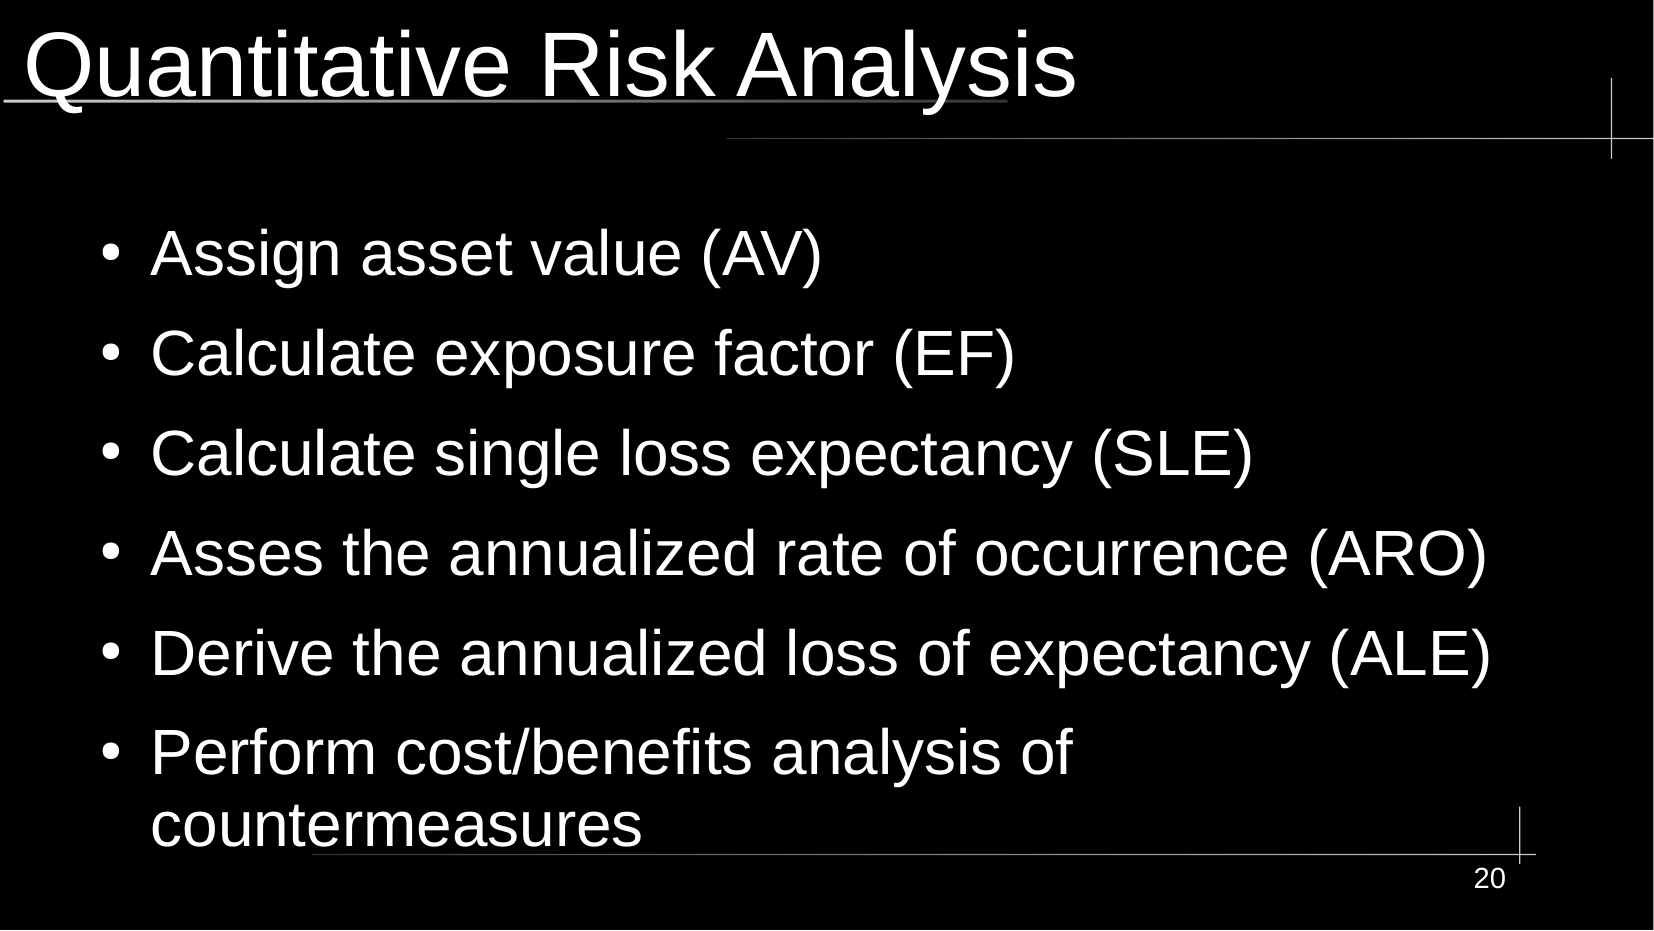

# Quantitative Risk Analysis
Assign asset value (AV)
Calculate exposure factor (EF)
Calculate single loss expectancy (SLE)
Asses the annualized rate of occurrence (ARO)
Derive the annualized loss of expectancy (ALE)
Perform cost/benefits analysis of countermeasures
20